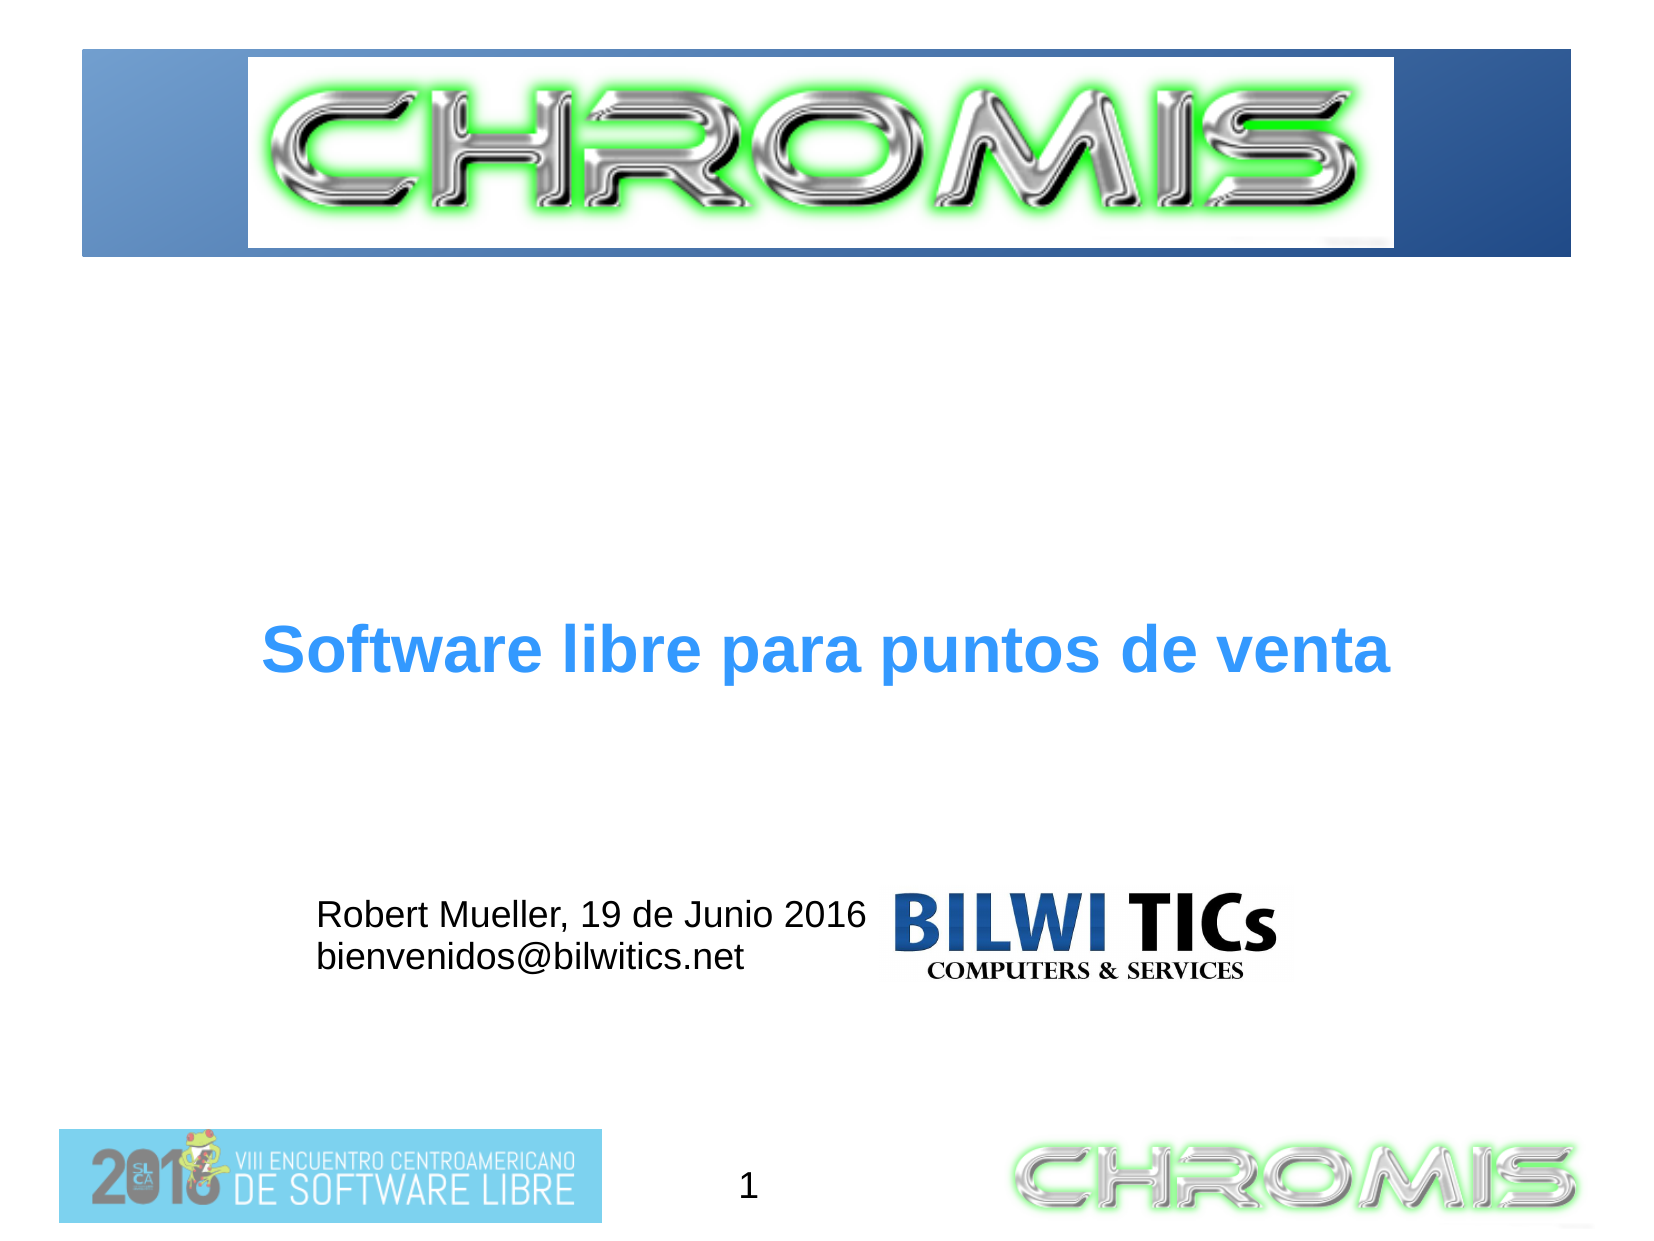

#
Software libre para puntos de venta
Robert Mueller, 19 de Junio 2016
bienvenidos@bilwitics.net